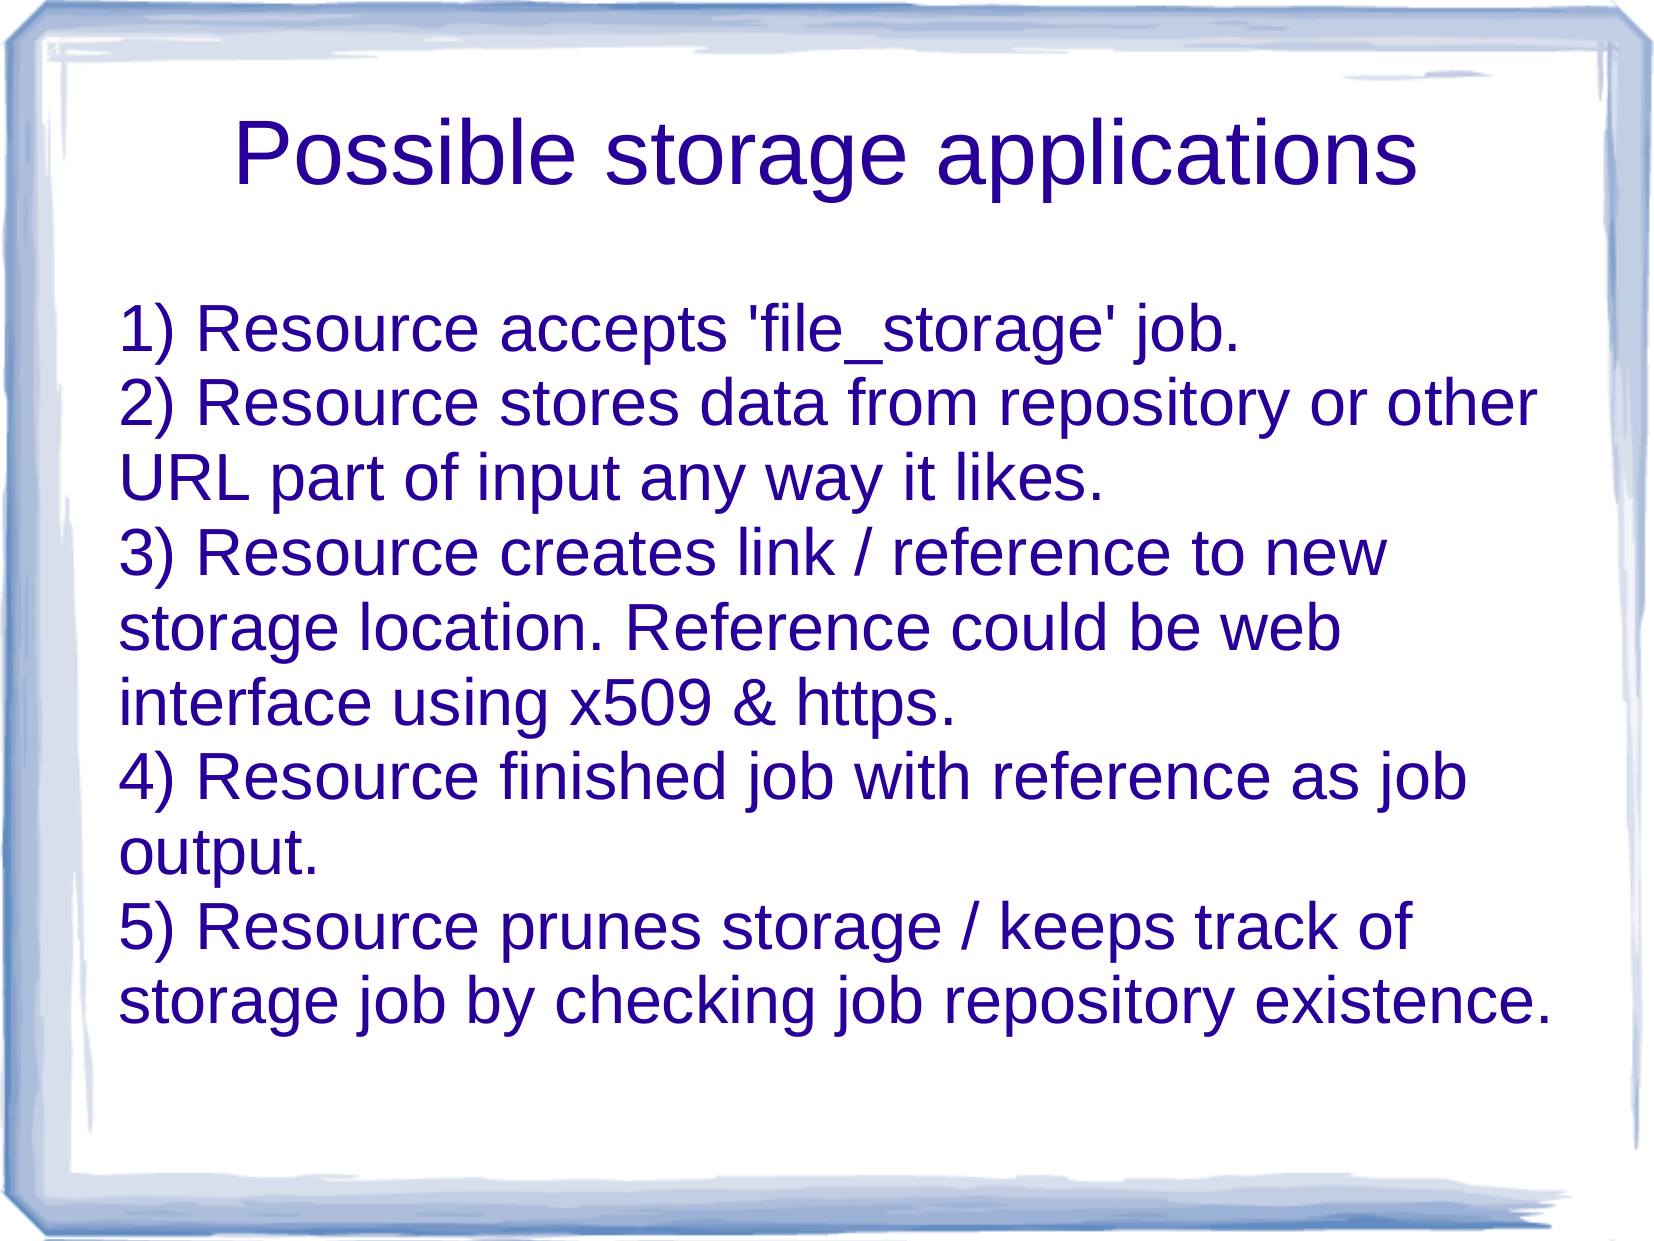

# Possible storage applications
1) Resource accepts 'file_storage' job.
2) Resource stores data from repository or other URL part of input any way it likes.
3) Resource creates link / reference to new storage location. Reference could be web interface using x509 & https.
4) Resource finished job with reference as job output.
5) Resource prunes storage / keeps track of storage job by checking job repository existence.